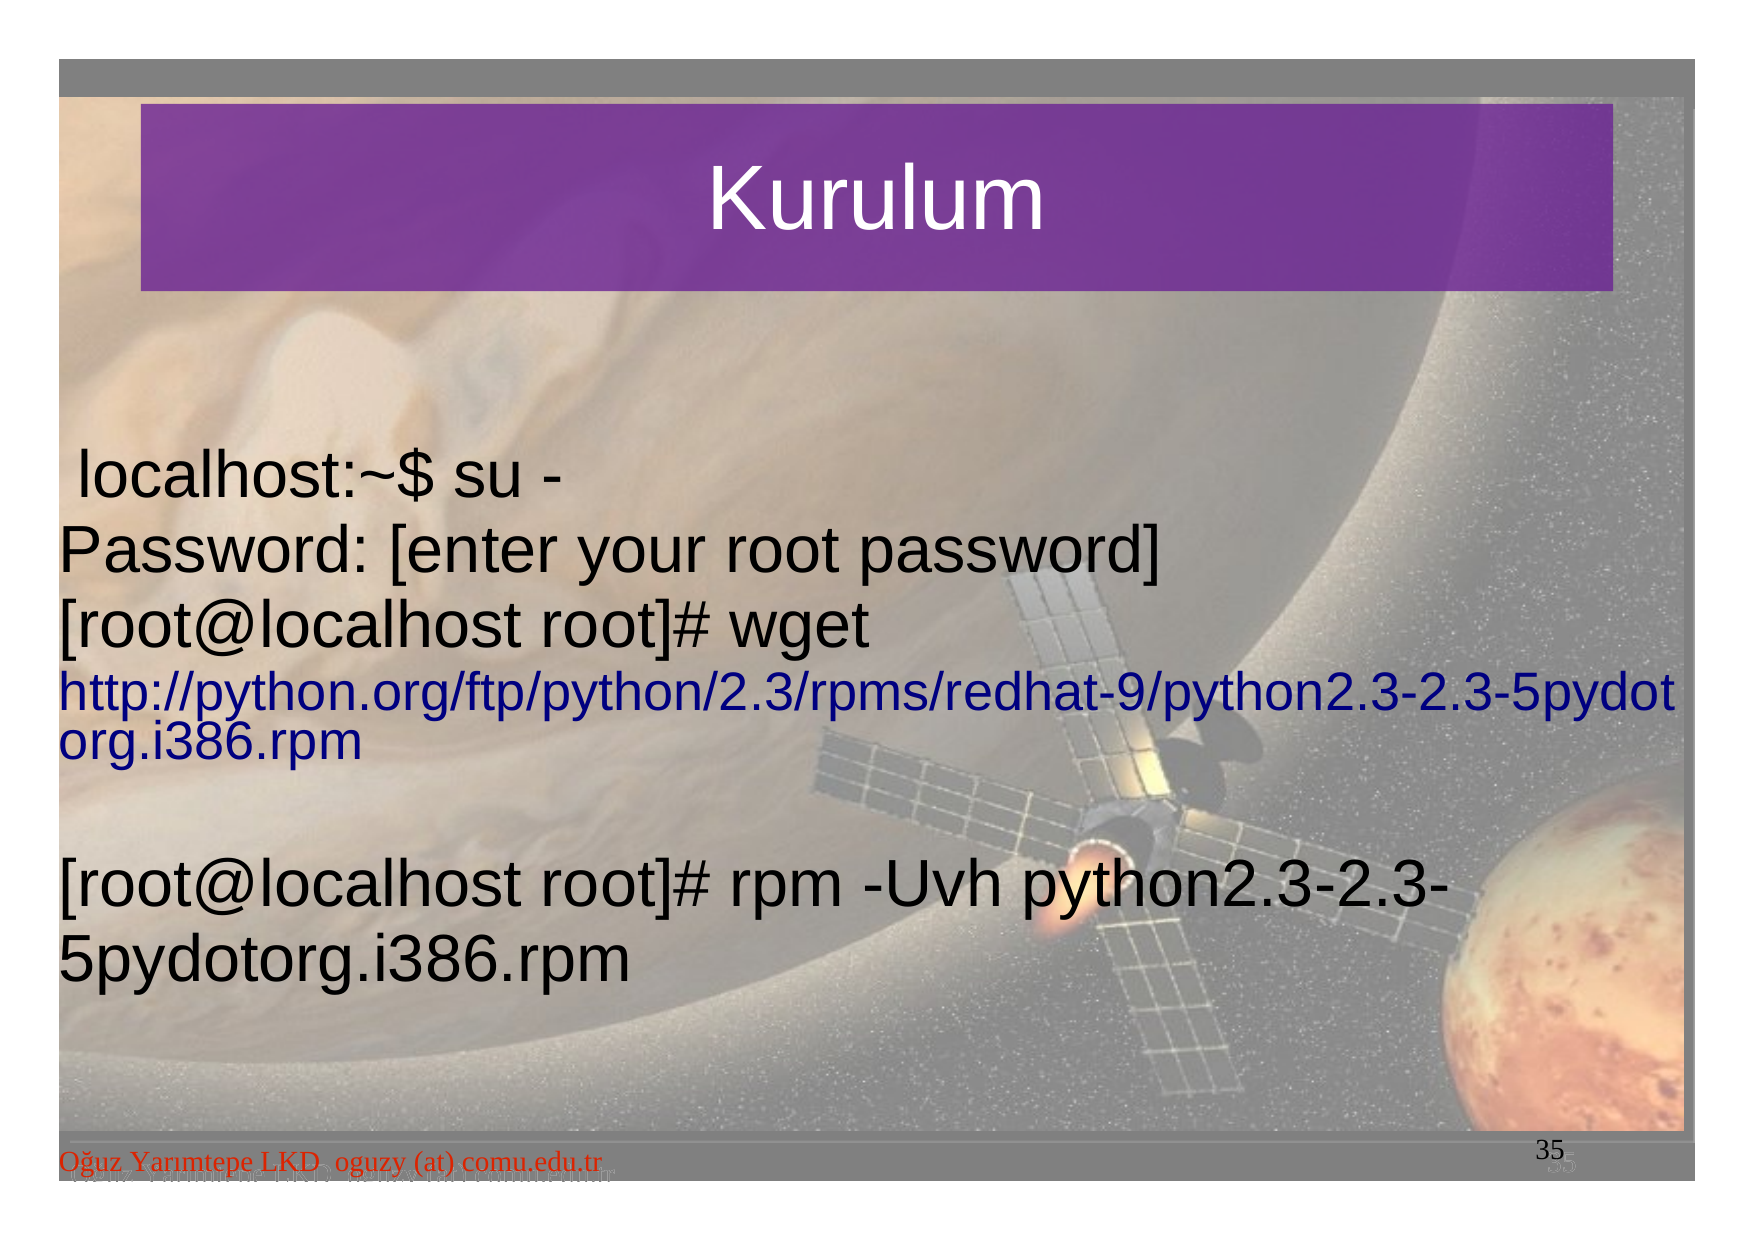

# Kurulum
 localhost:~$ su -
Password: [enter your root password]
[root@localhost root]# wget http://python.org/ftp/python/2.3/rpms/redhat-9/python2.3-2.3-5pydotorg.i386.rpm
[root@localhost root]# rpm -Uvh python2.3-2.3-5pydotorg.i386.rpm